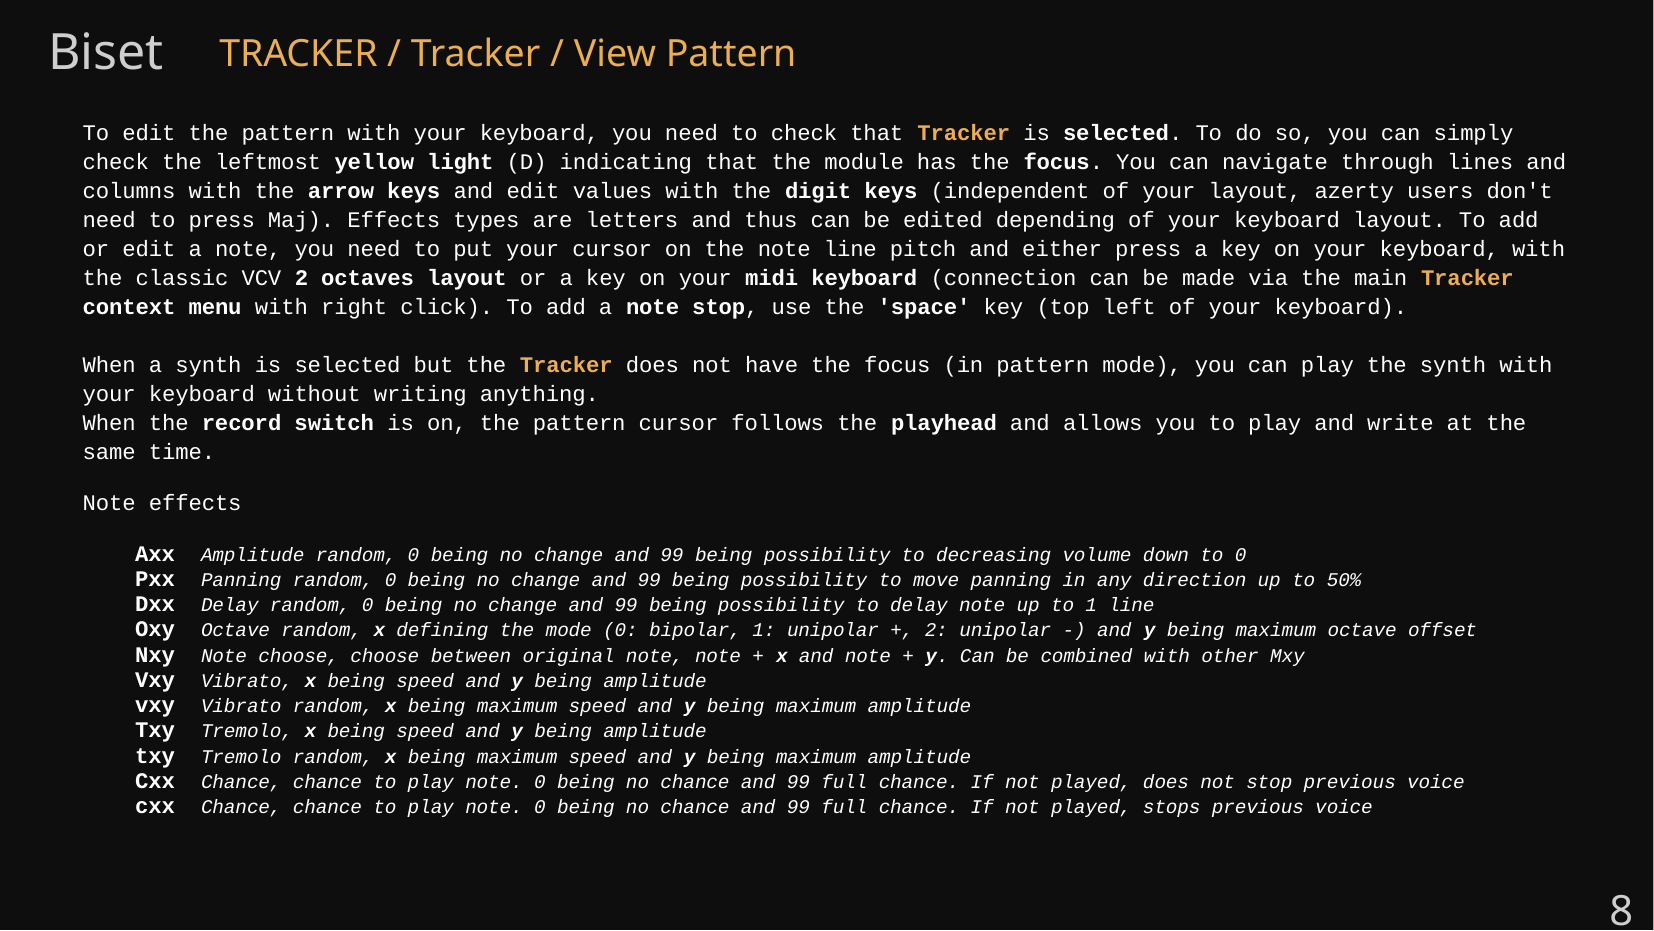

# Biset
TRACKER / Tracker / View Pattern
To edit the pattern with your keyboard, you need to check that Tracker is selected. To do so, you can simply check the leftmost yellow light (D) indicating that the module has the focus. You can navigate through lines and columns with the arrow keys and edit values with the digit keys (independent of your layout, azerty users don't need to press Maj). Effects types are letters and thus can be edited depending of your keyboard layout. To add or edit a note, you need to put your cursor on the note line pitch and either press a key on your keyboard, with the classic VCV 2 octaves layout or a key on your midi keyboard (connection can be made via the main Tracker context menu with right click). To add a note stop, use the 'space' key (top left of your keyboard).
When a synth is selected but the Tracker does not have the focus (in pattern mode), you can play the synth with your keyboard without writing anything.
When the record switch is on, the pattern cursor follows the playhead and allows you to play and write at the same time.
Note effects
Axx	Amplitude random, 0 being no change and 99 being possibility to decreasing volume down to 0
Pxx	Panning random, 0 being no change and 99 being possibility to move panning in any direction up to 50%
Dxx	Delay random, 0 being no change and 99 being possibility to delay note up to 1 line
Oxy	Octave random, x defining the mode (0: bipolar, 1: unipolar +, 2: unipolar -) and y being maximum octave offset
Nxy	Note choose, choose between original note, note + x and note + y. Can be combined with other Mxy
Vxy	Vibrato, x being speed and y being amplitude
vxy	Vibrato random, x being maximum speed and y being maximum amplitude
Txy	Tremolo, x being speed and y being amplitude
txy	Tremolo random, x being maximum speed and y being maximum amplitude
Cxx	Chance, chance to play note. 0 being no chance and 99 full chance. If not played, does not stop previous voice
cxx	Chance, chance to play note. 0 being no chance and 99 full chance. If not played, stops previous voice
8